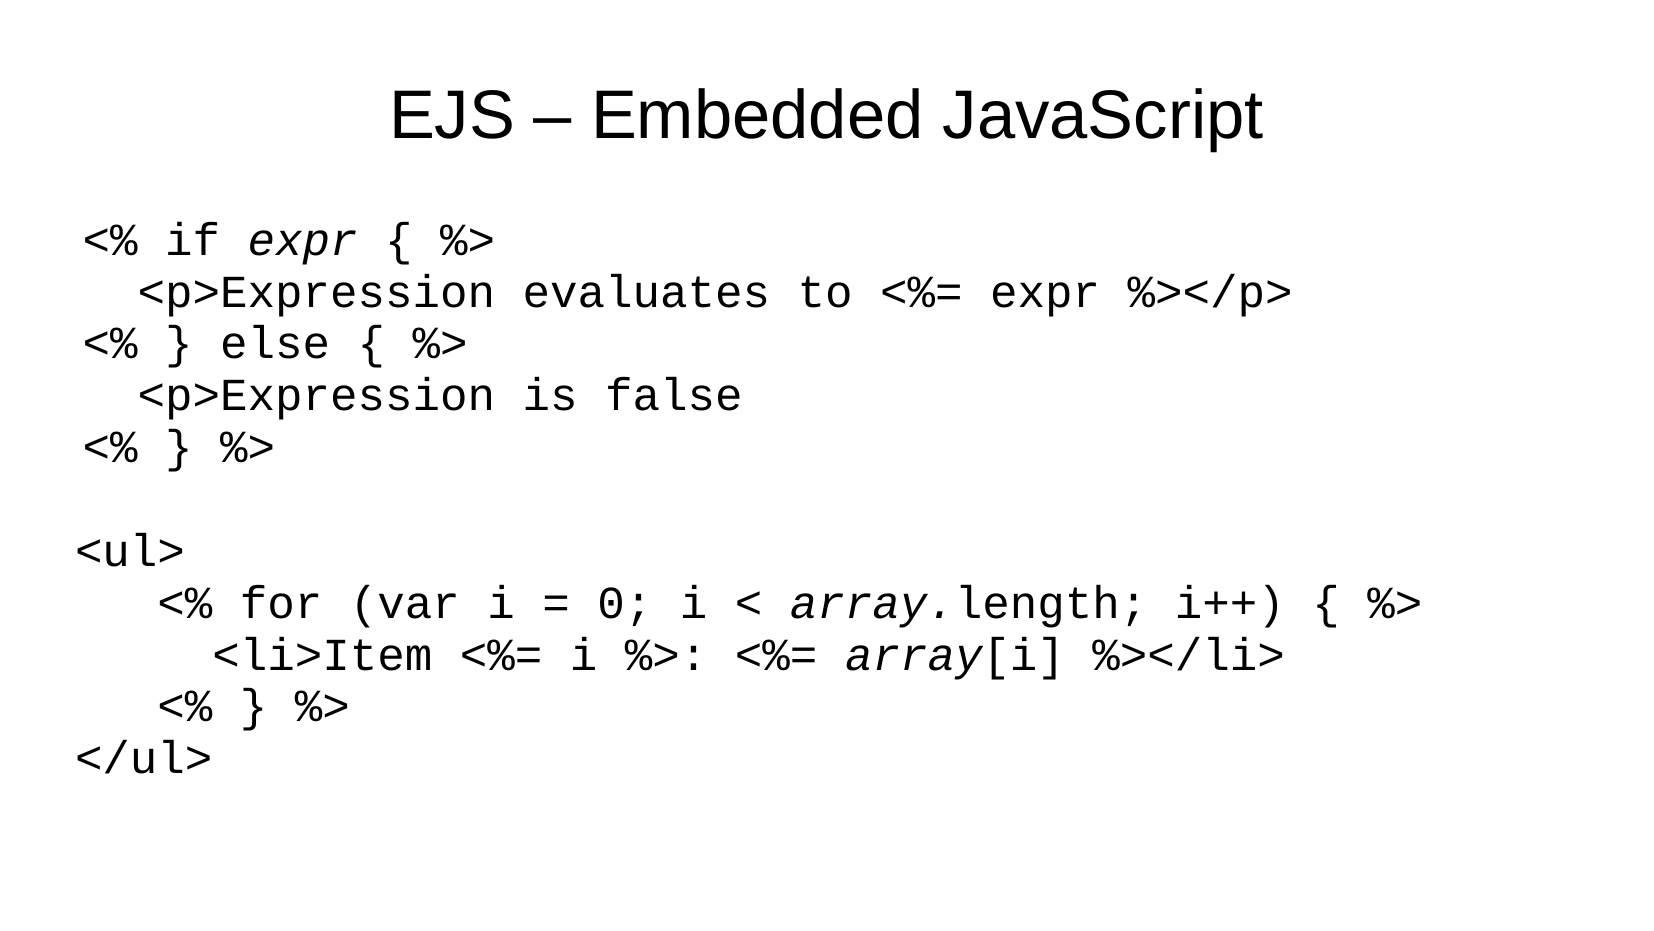

# EJS – Embedded JavaScript
<% if expr { %>
 <p>Expression evaluates to <%= expr %></p>
<% } else { %>
 <p>Expression is false
<% } %>
<ul>
 <% for (var i = 0; i < array.length; i++) { %>
 <li>Item <%= i %>: <%= array[i] %></li>
 <% } %>
</ul>